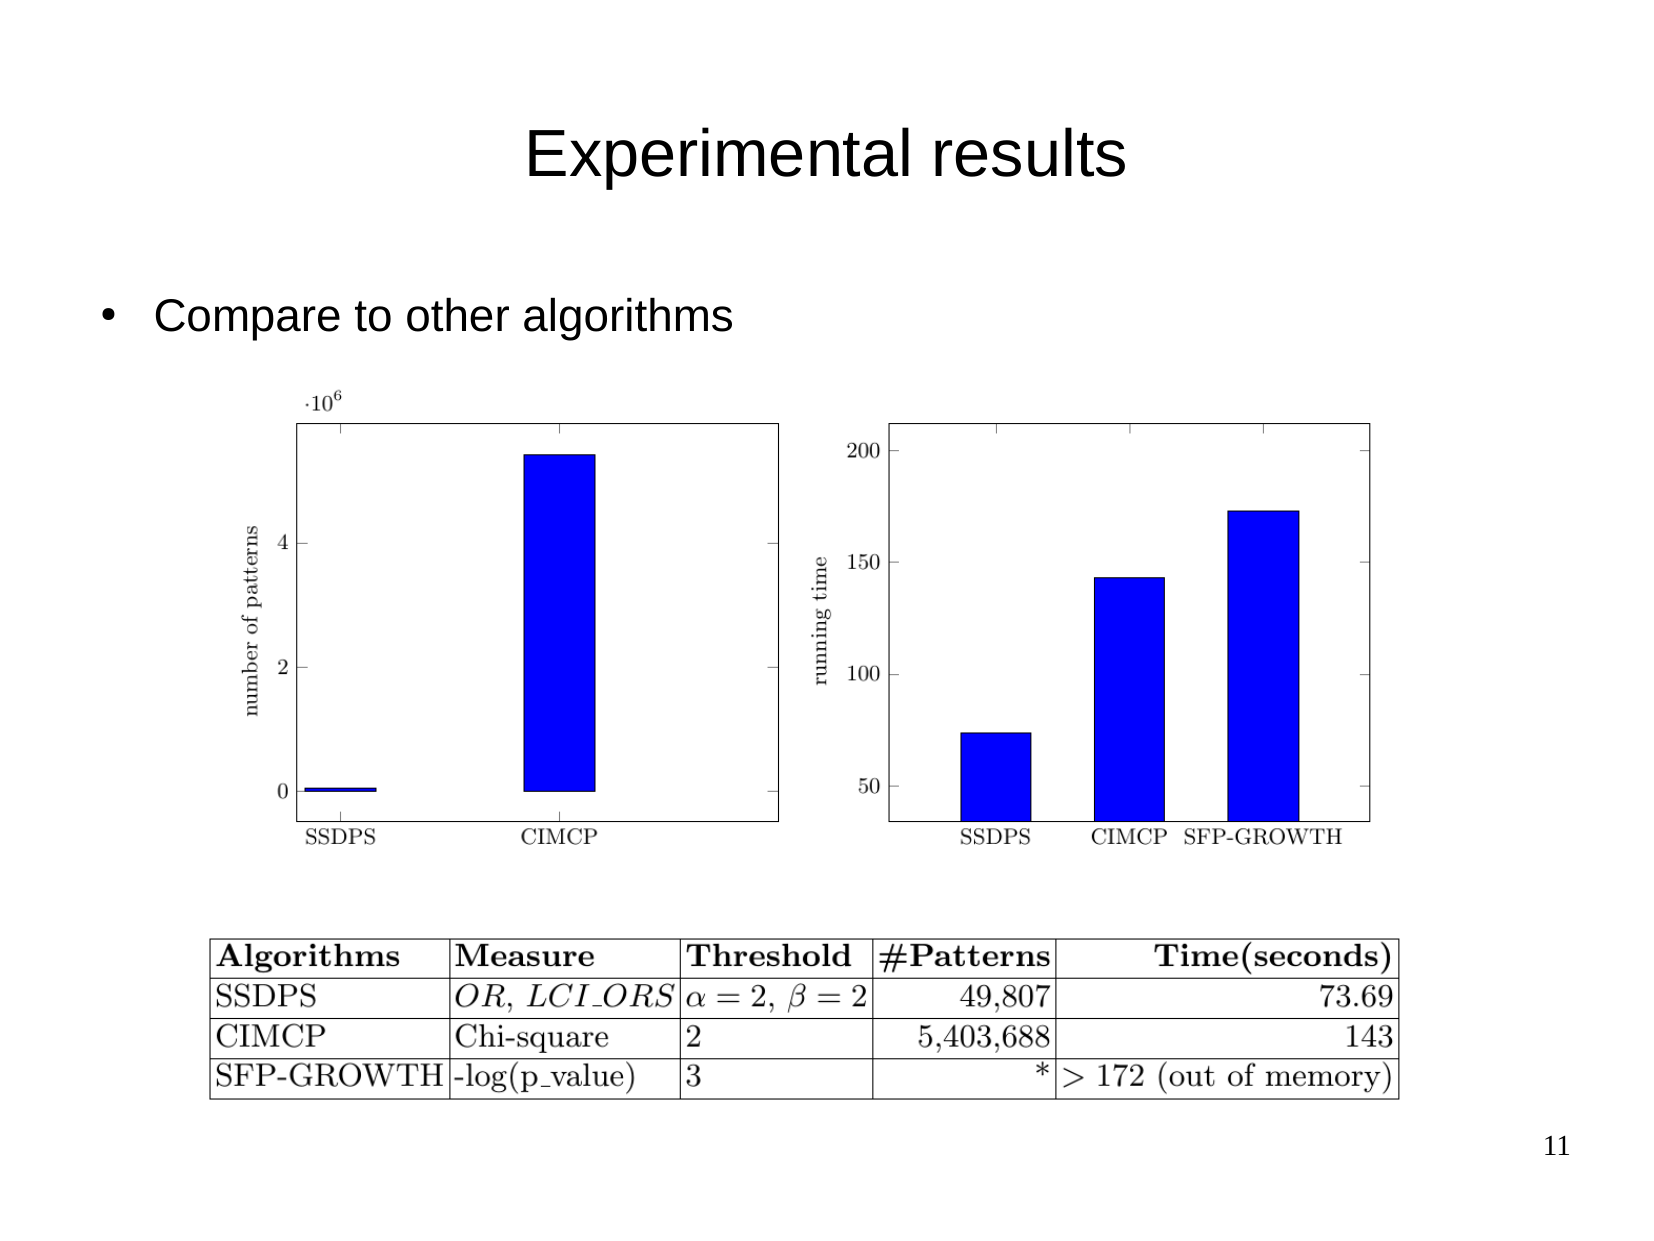

# Experimental results
Compare to other algorithms
11